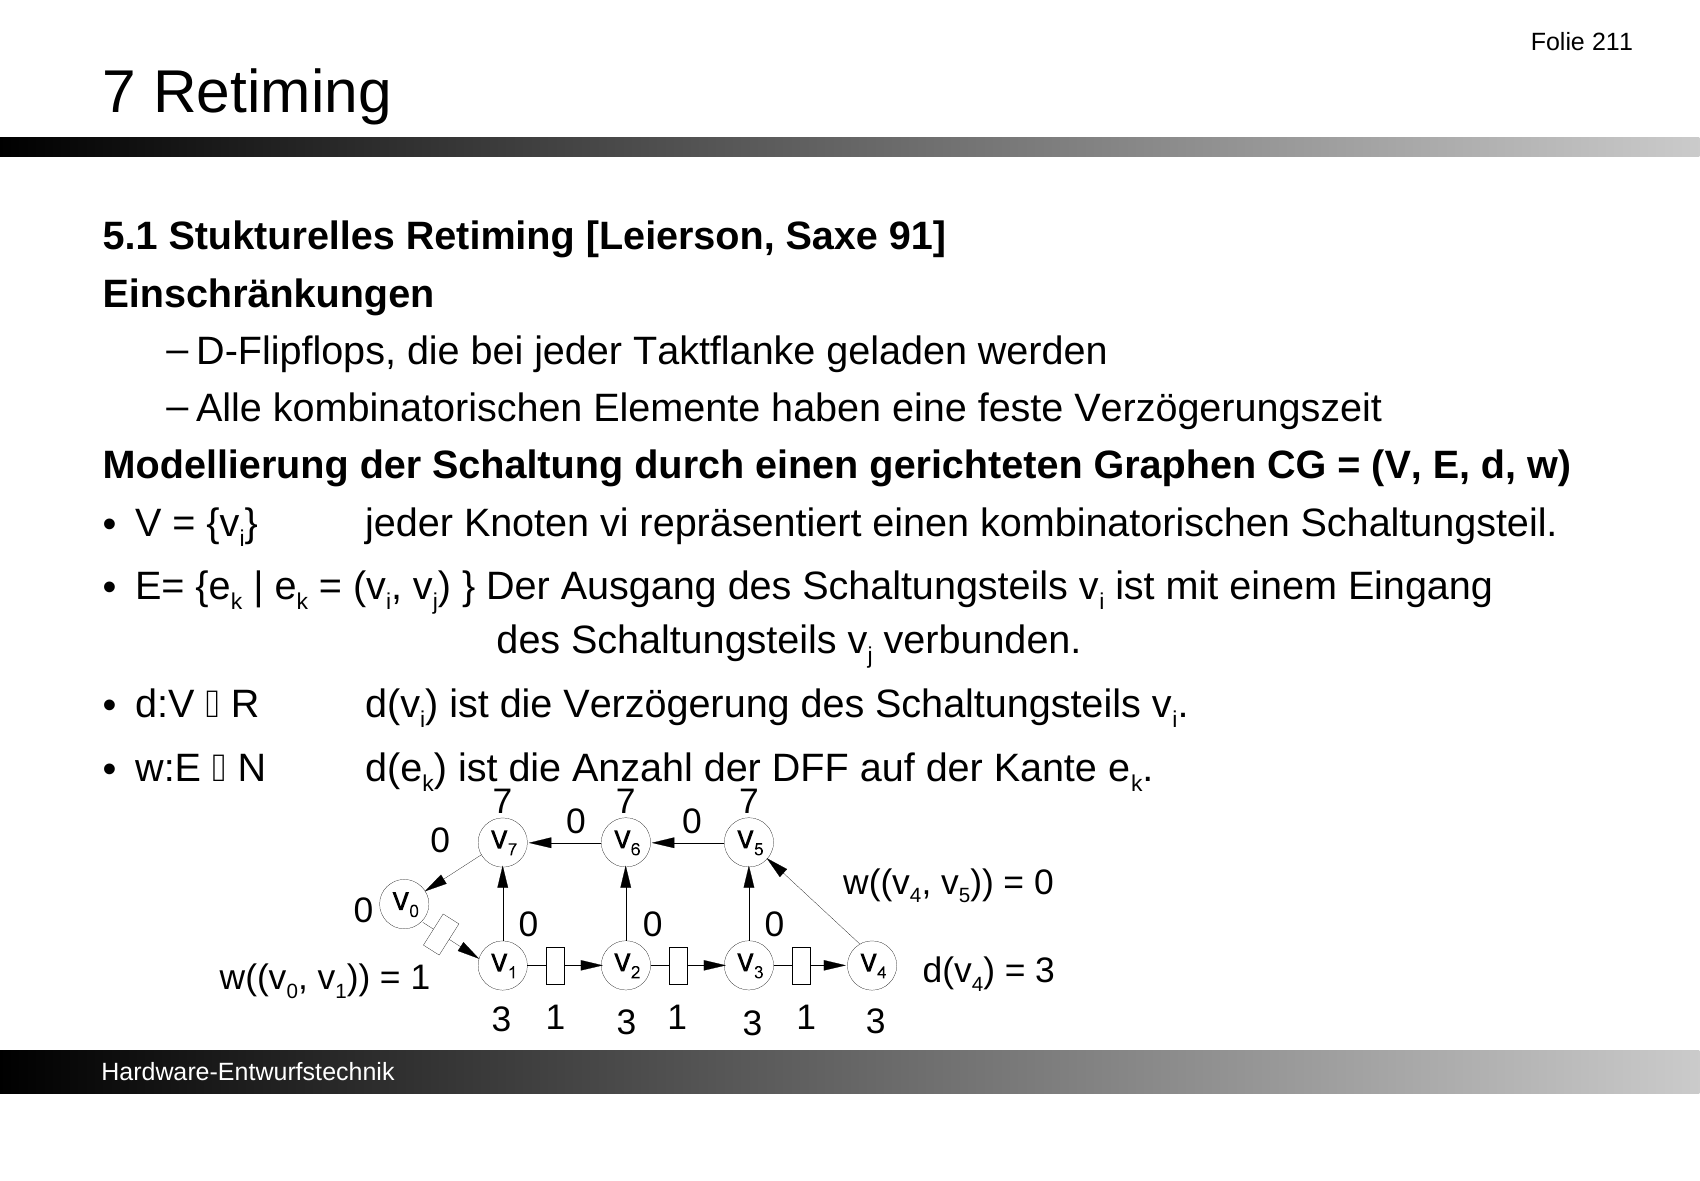

# 7 Retiming
5.1 Stukturelles Retiming [Leierson, Saxe 91]
Einschränkungen
D-Flipflops, die bei jeder Taktflanke geladen werden
Alle kombinatorischen Elemente haben eine feste Verzögerungszeit
Modellierung der Schaltung durch einen gerichteten Graphen CG = (V, E, d, w)
V = {vi} 	jeder Knoten vi repräsentiert einen kombinatorischen Schaltungsteil.
E= {ek | ek = (vi, vj) } Der Ausgang des Schaltungsteils vi ist mit einem Eingang 				des Schaltungsteils vj verbunden.
d:V  R 	d(vi) ist die Verzögerung des Schaltungsteils vi.
w:E  N	d(ek) ist die Anzahl der DFF auf der Kante ek.
7
7
7
0
0
0
w((v4, v5)) = 0
0
0
0
0
d(v4) = 3
w((v0, v1)) = 1
1
1
1
3
3
3
3